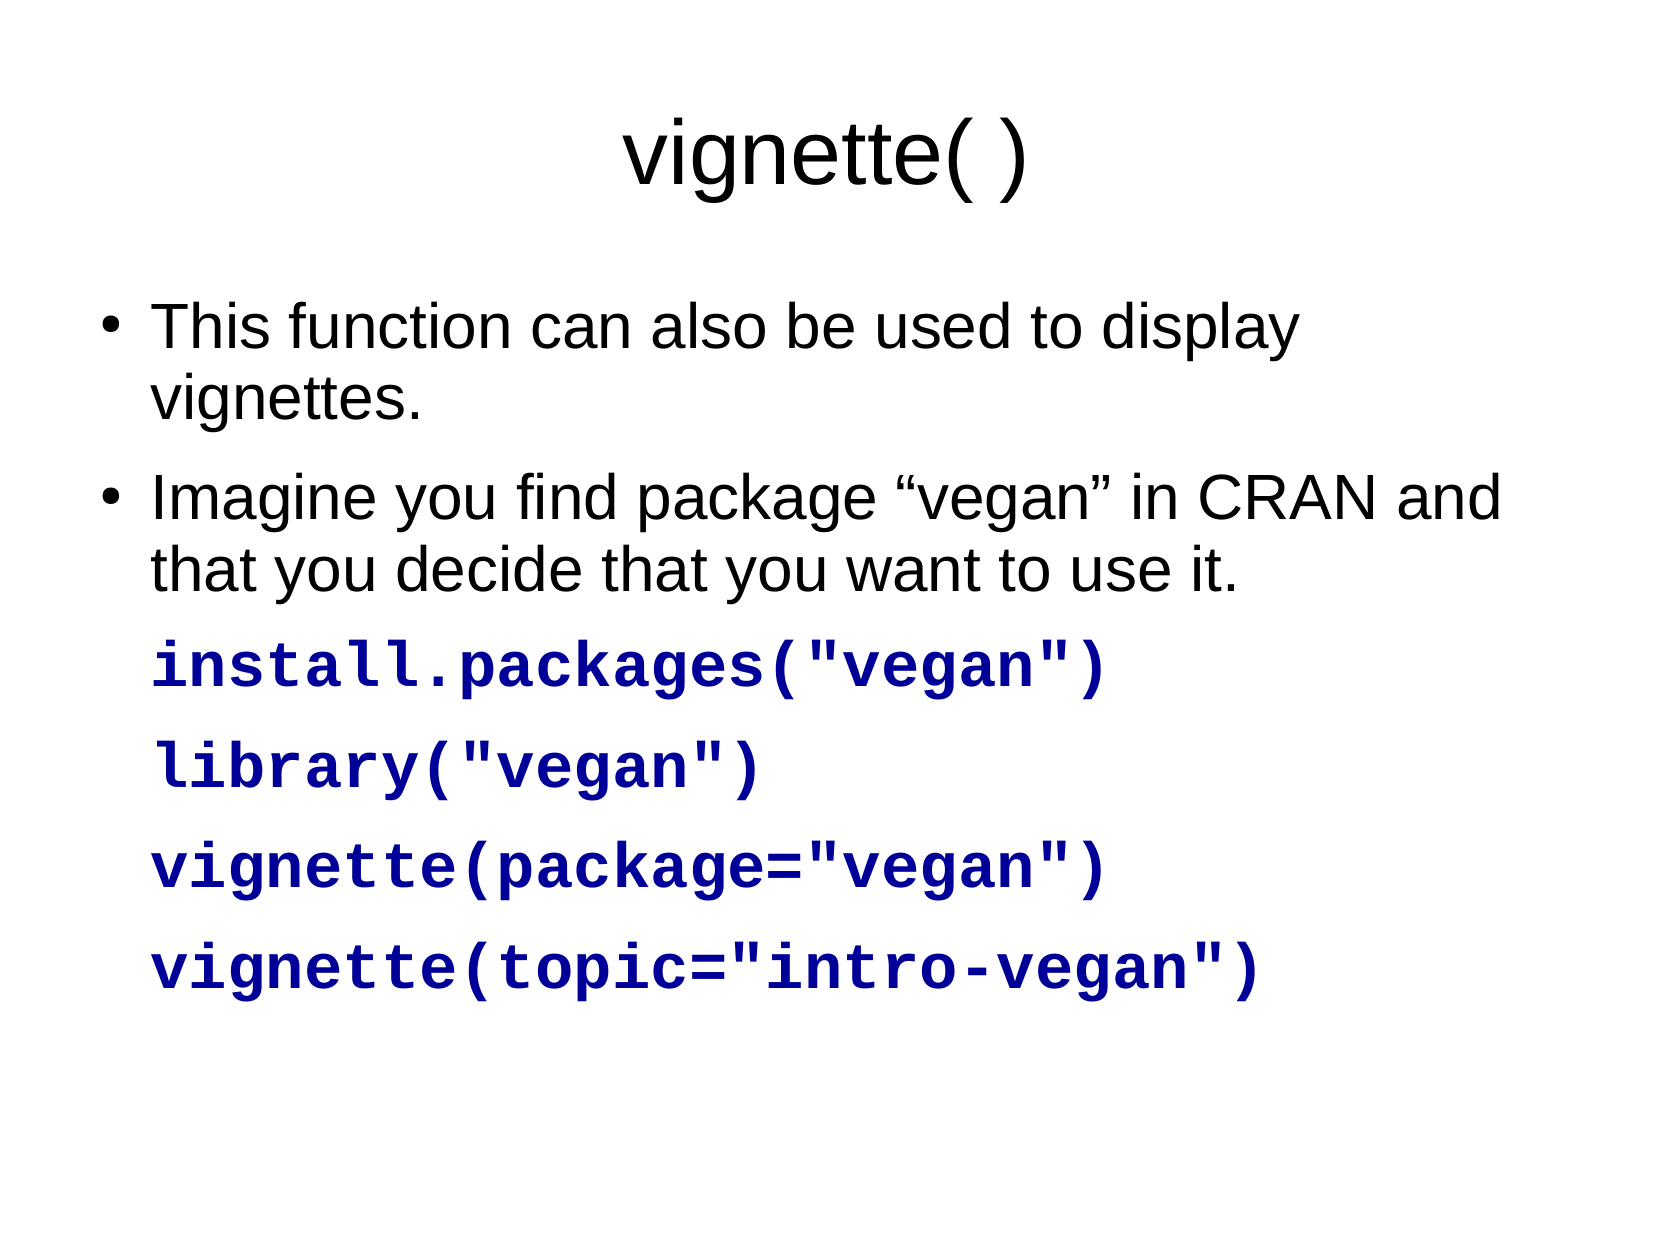

# vignette( )
This function can also be used to display vignettes.
Imagine you find package “vegan” in CRAN and that you decide that you want to use it.
install.packages("vegan")
library("vegan")
vignette(package="vegan")
vignette(topic="intro-vegan")